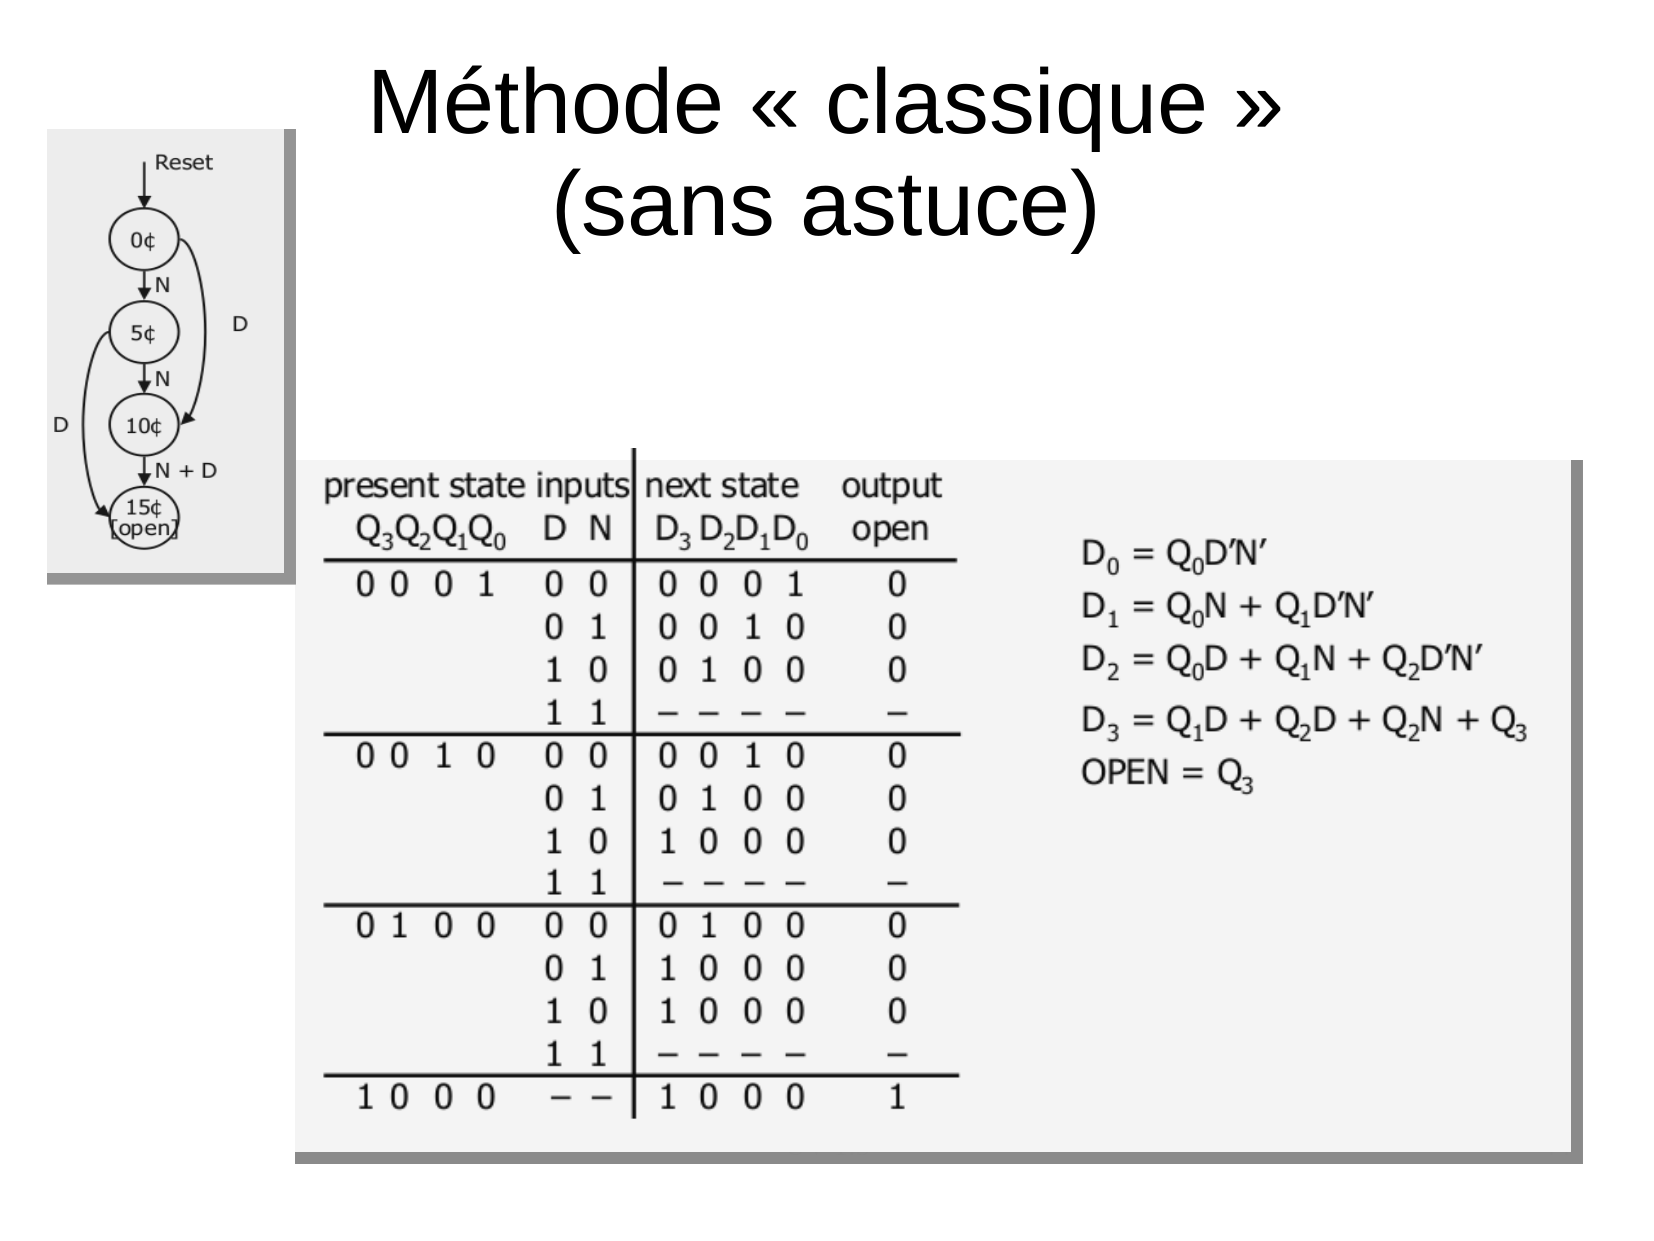

# Méthode « classique » (sans astuce)
UV 1.5
44